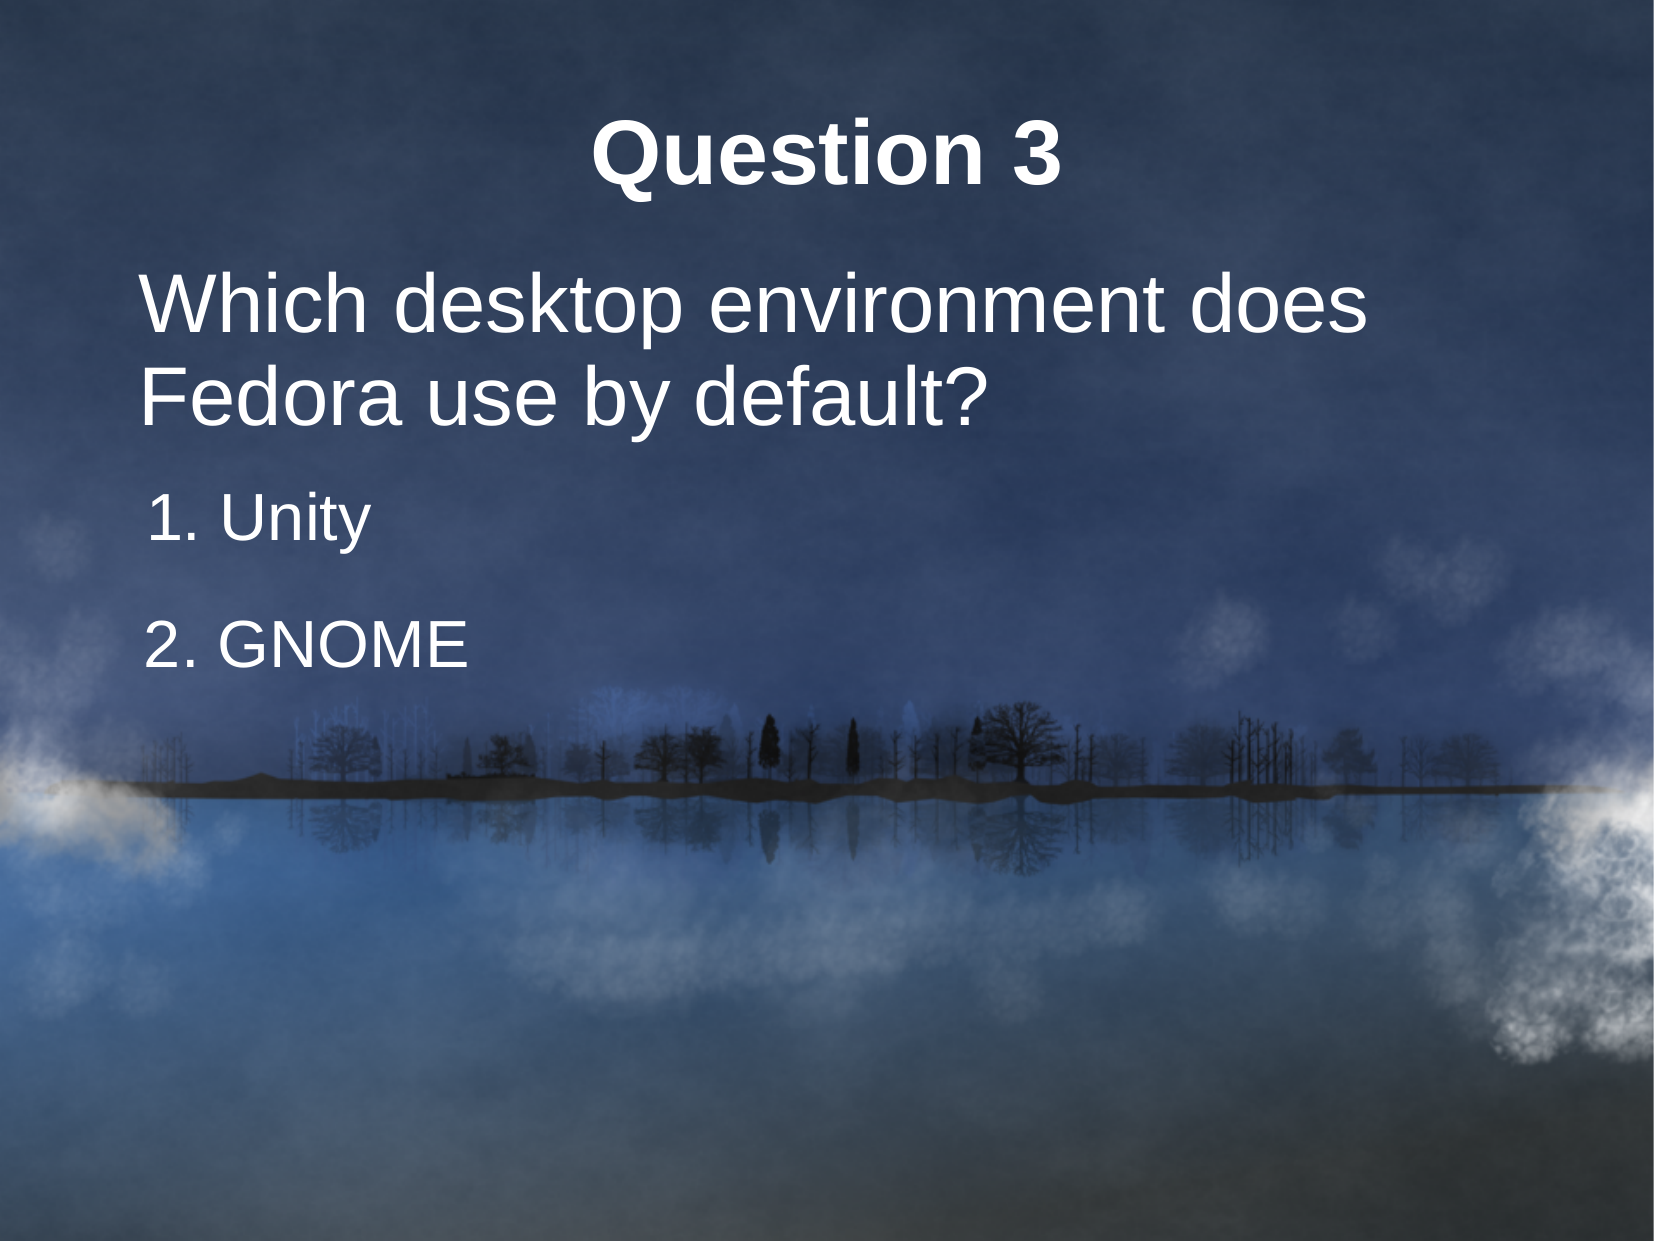

# Question 3
Which desktop environment does Fedora use by default?
1. Unity
2. GNOME